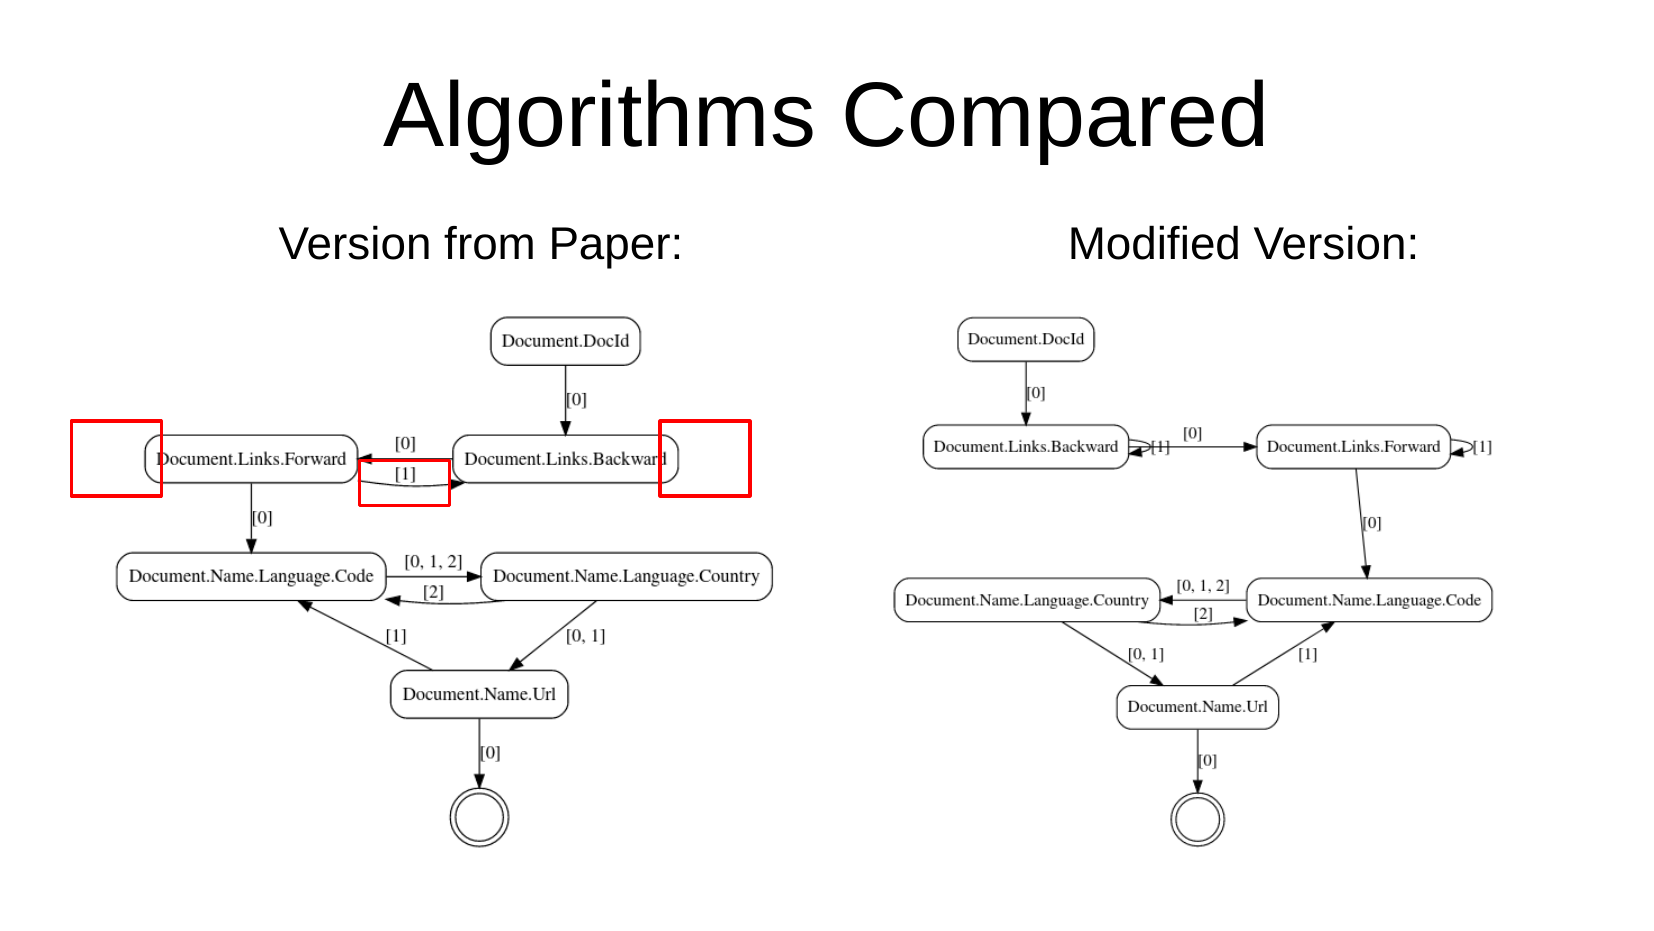

# Algorithms Compared
Version from Paper:
Modified Version: